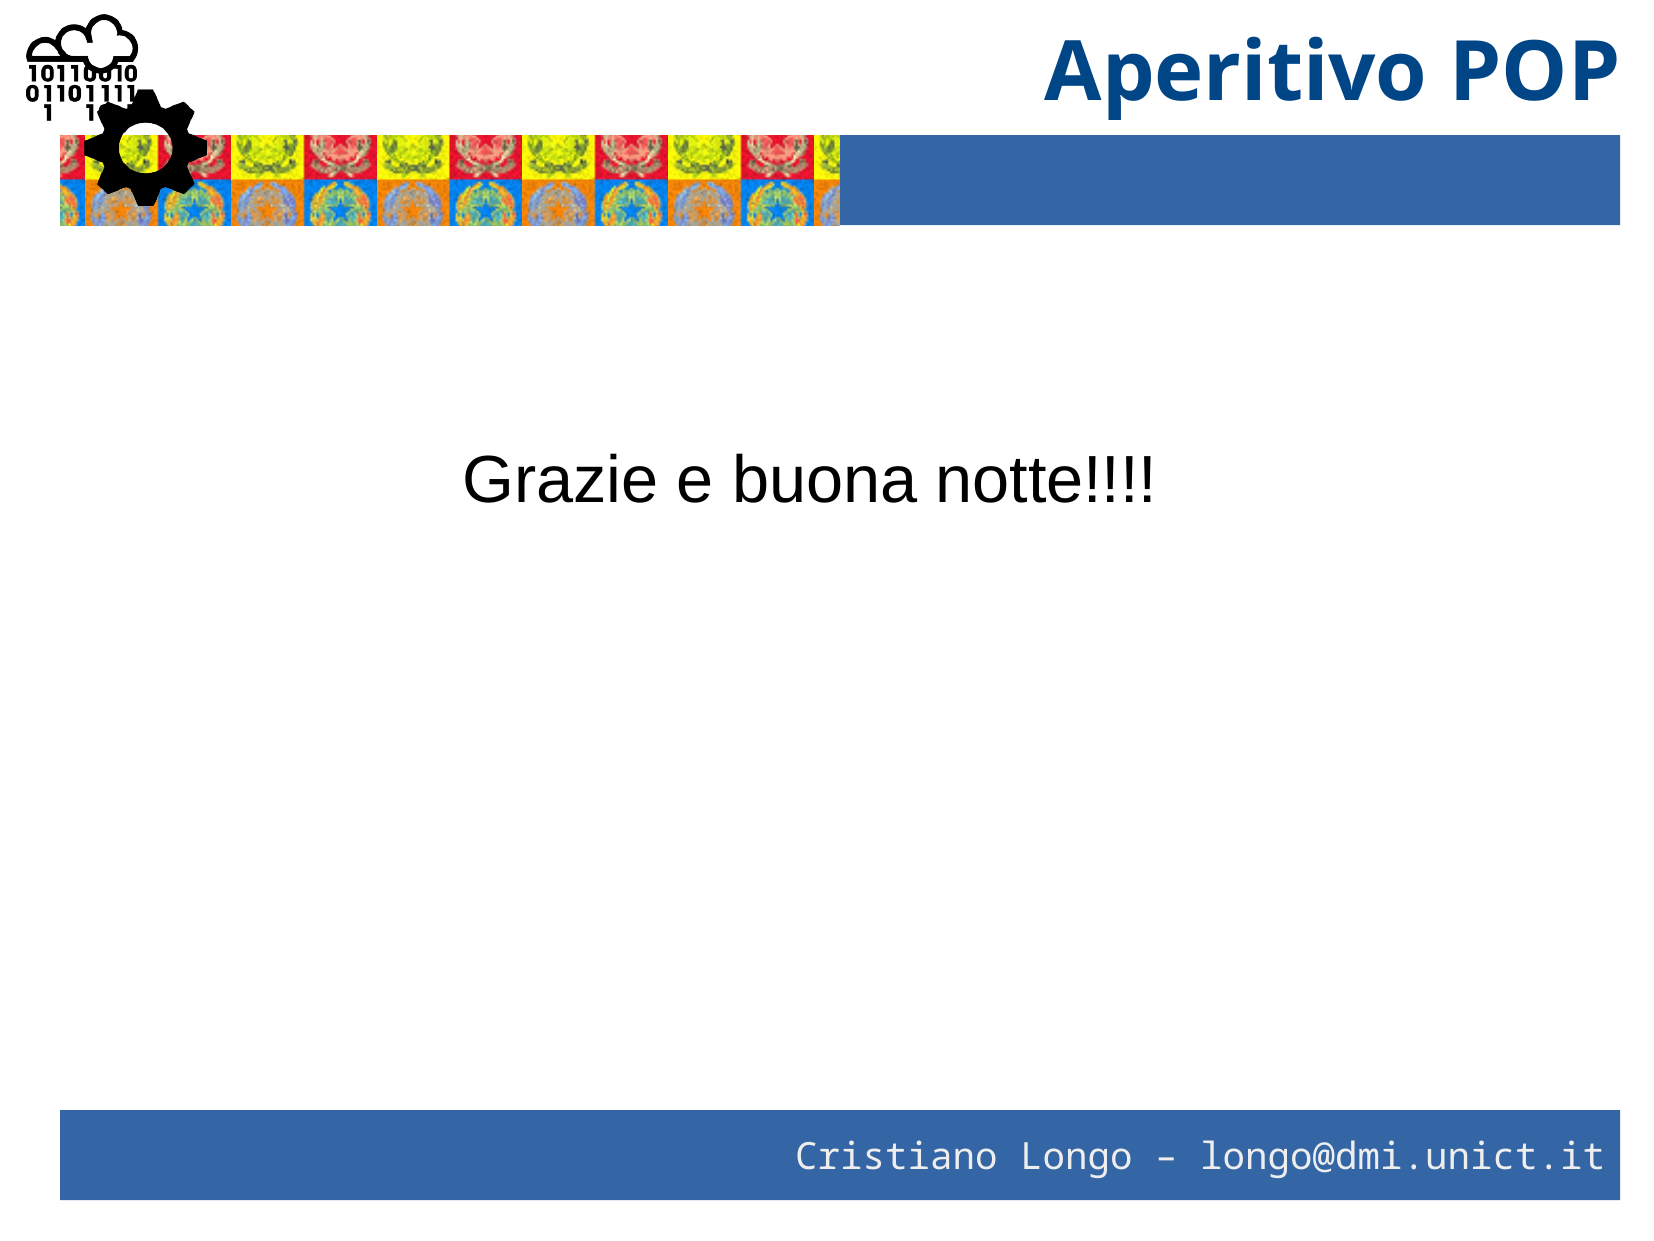

Aperitivo POP
Grazie e buona notte!!!!
Cristiano Longo – longo@dmi.unict.it